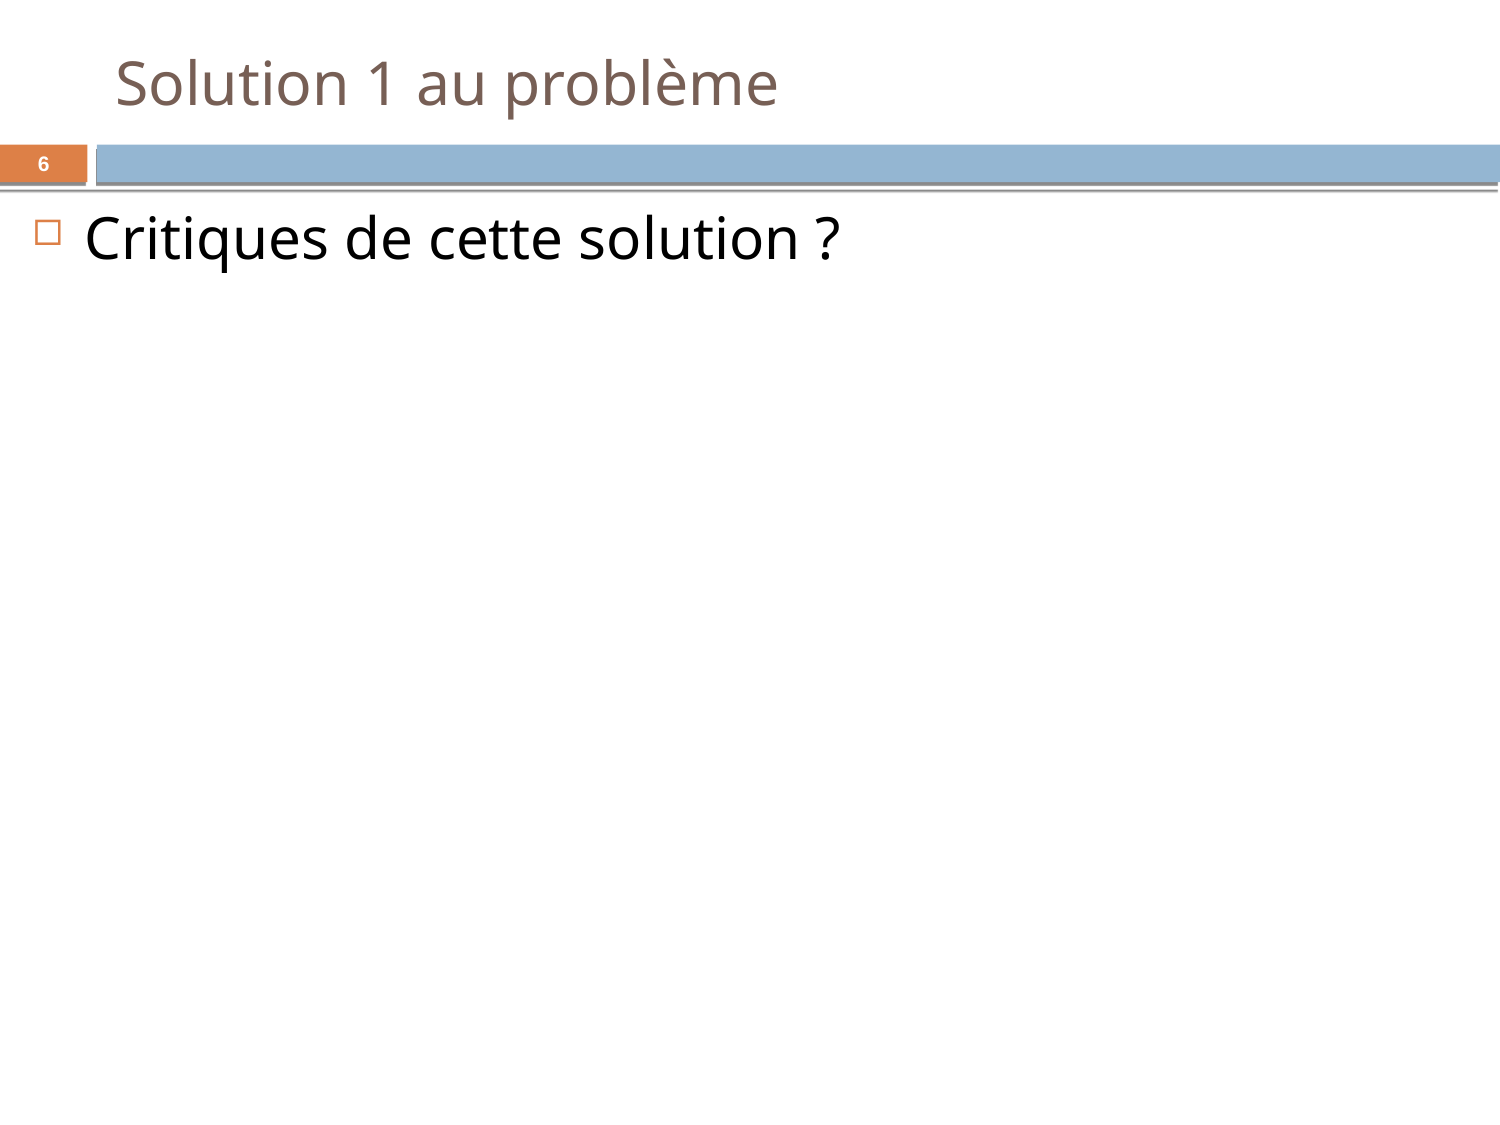

# Solution 1 au problème
Critiques de cette solution ?